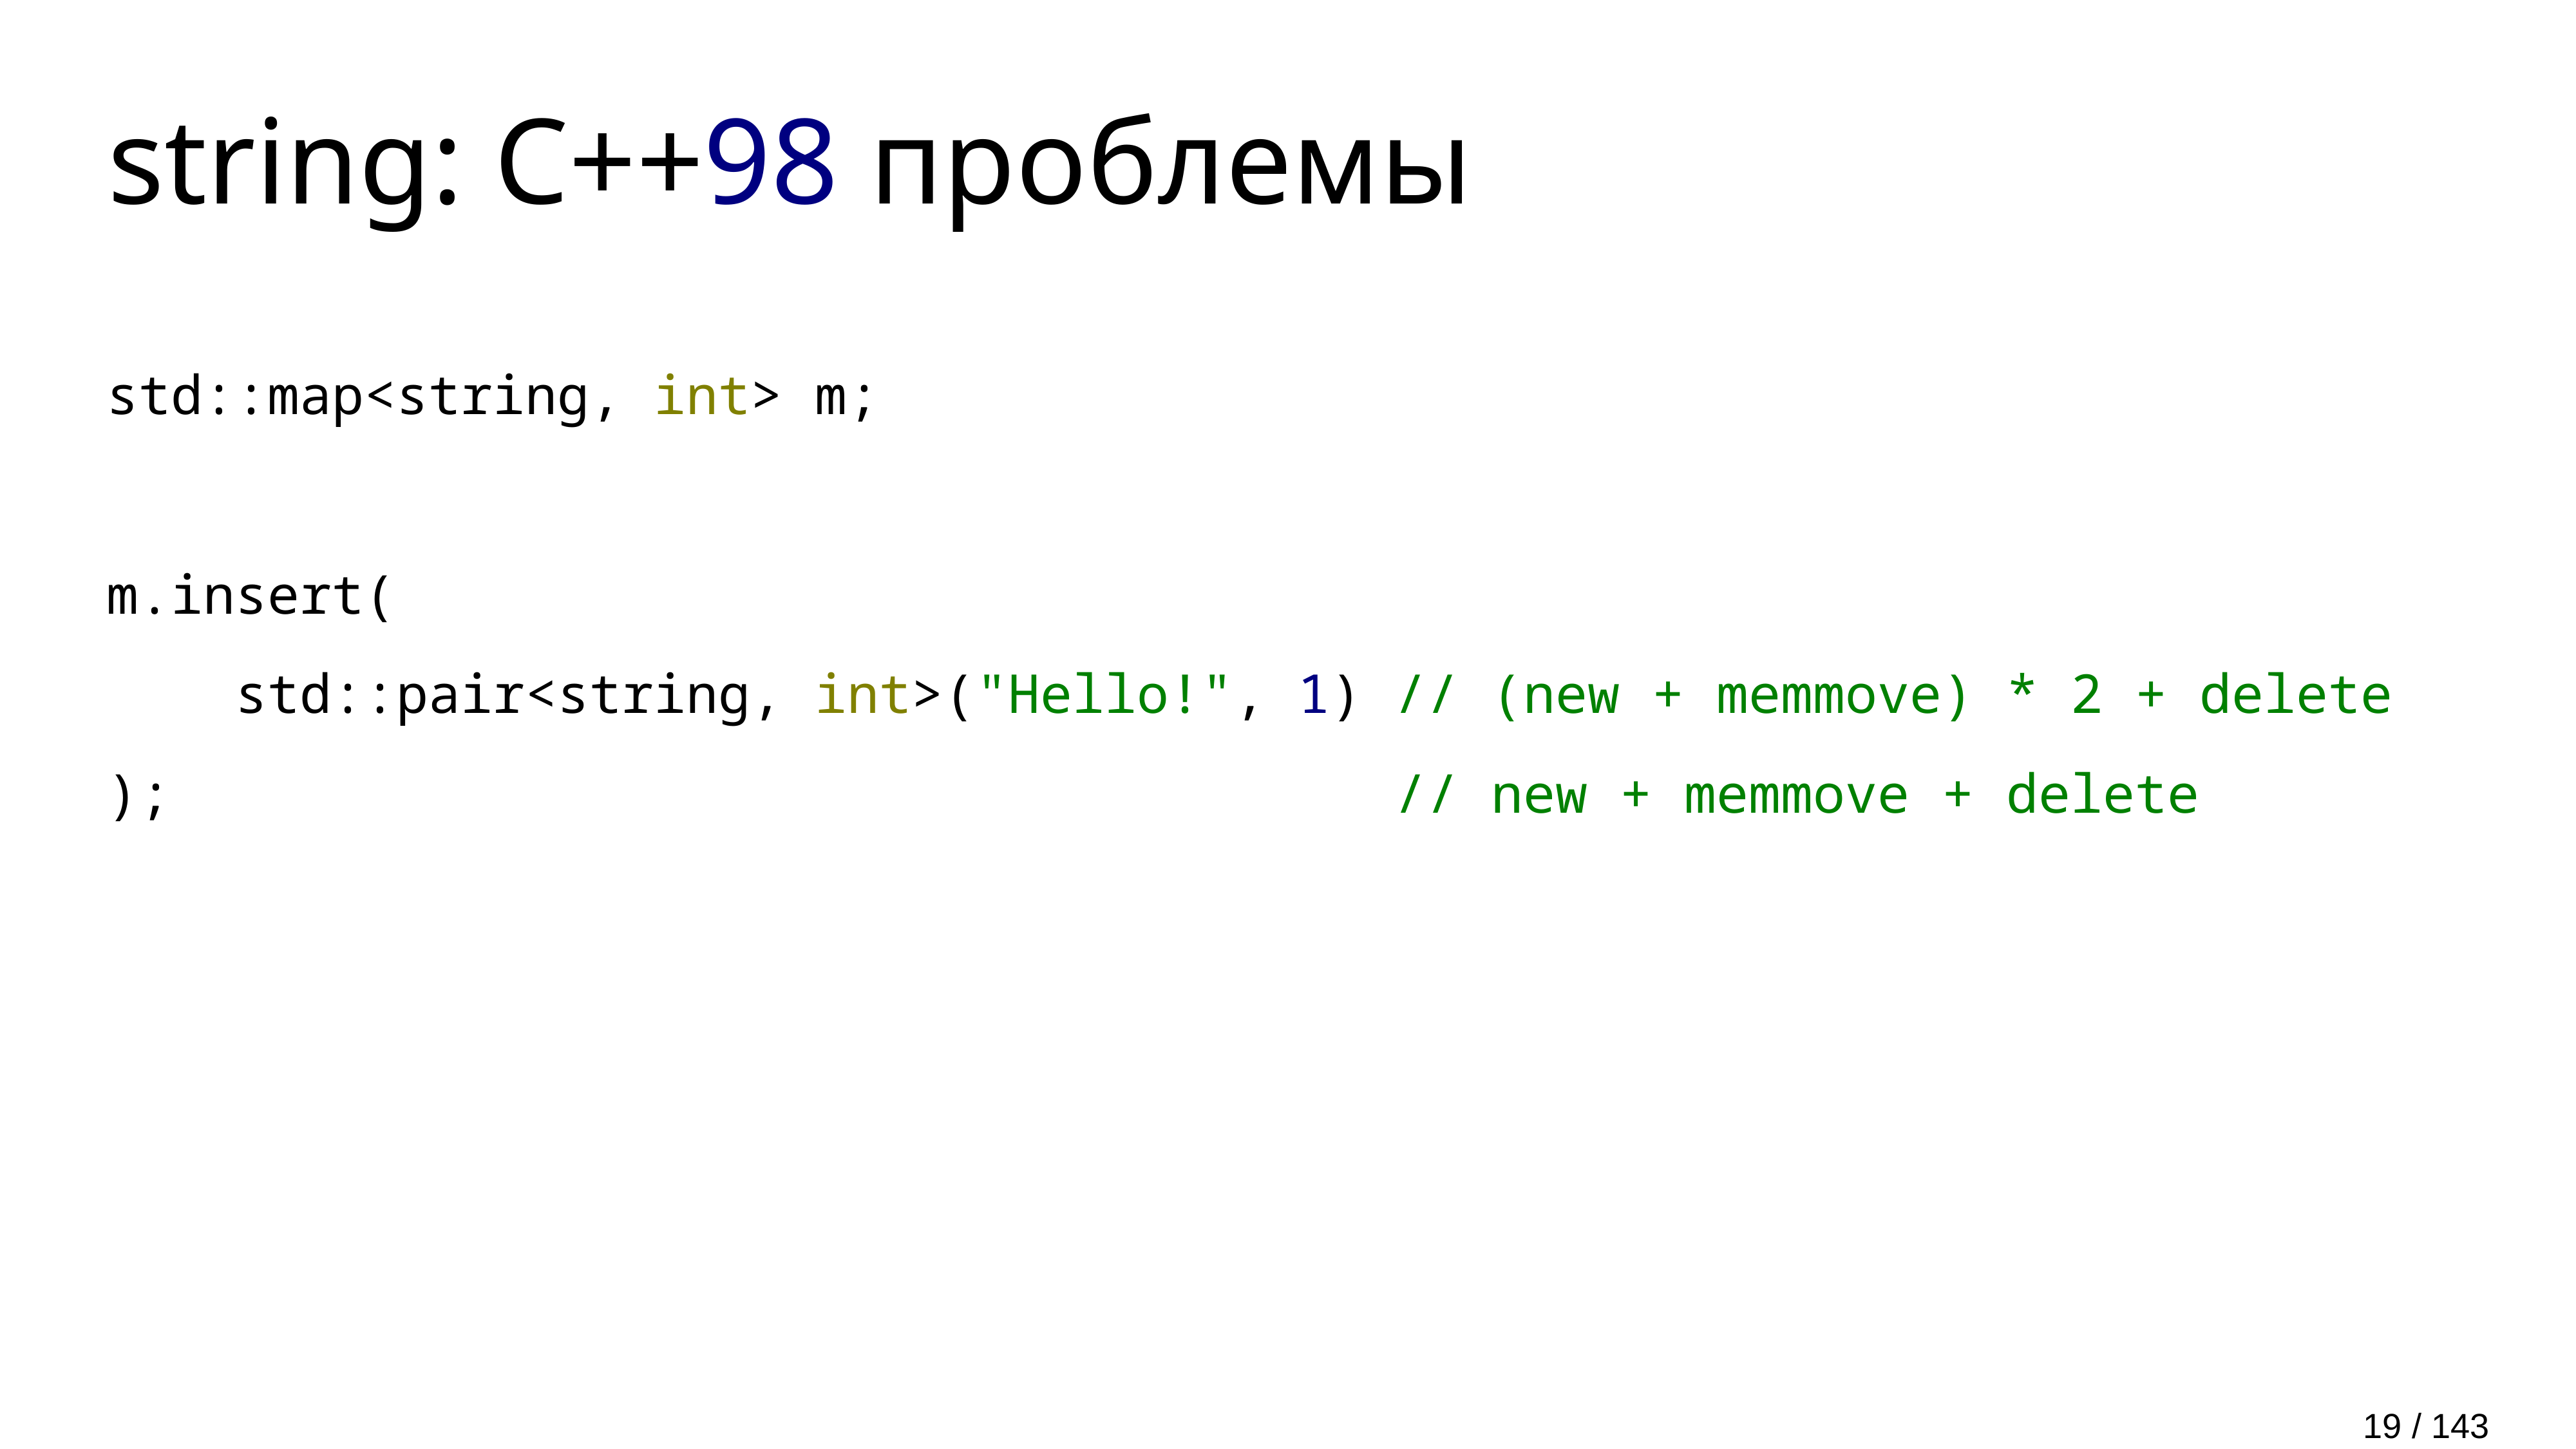

# string: C++98 проблемы
std::map<string, int> m;
m.insert(
 std::pair<string, int>("Hello!", 1) // (new + memmove) * 2 + delete
); // new + memmove + delete